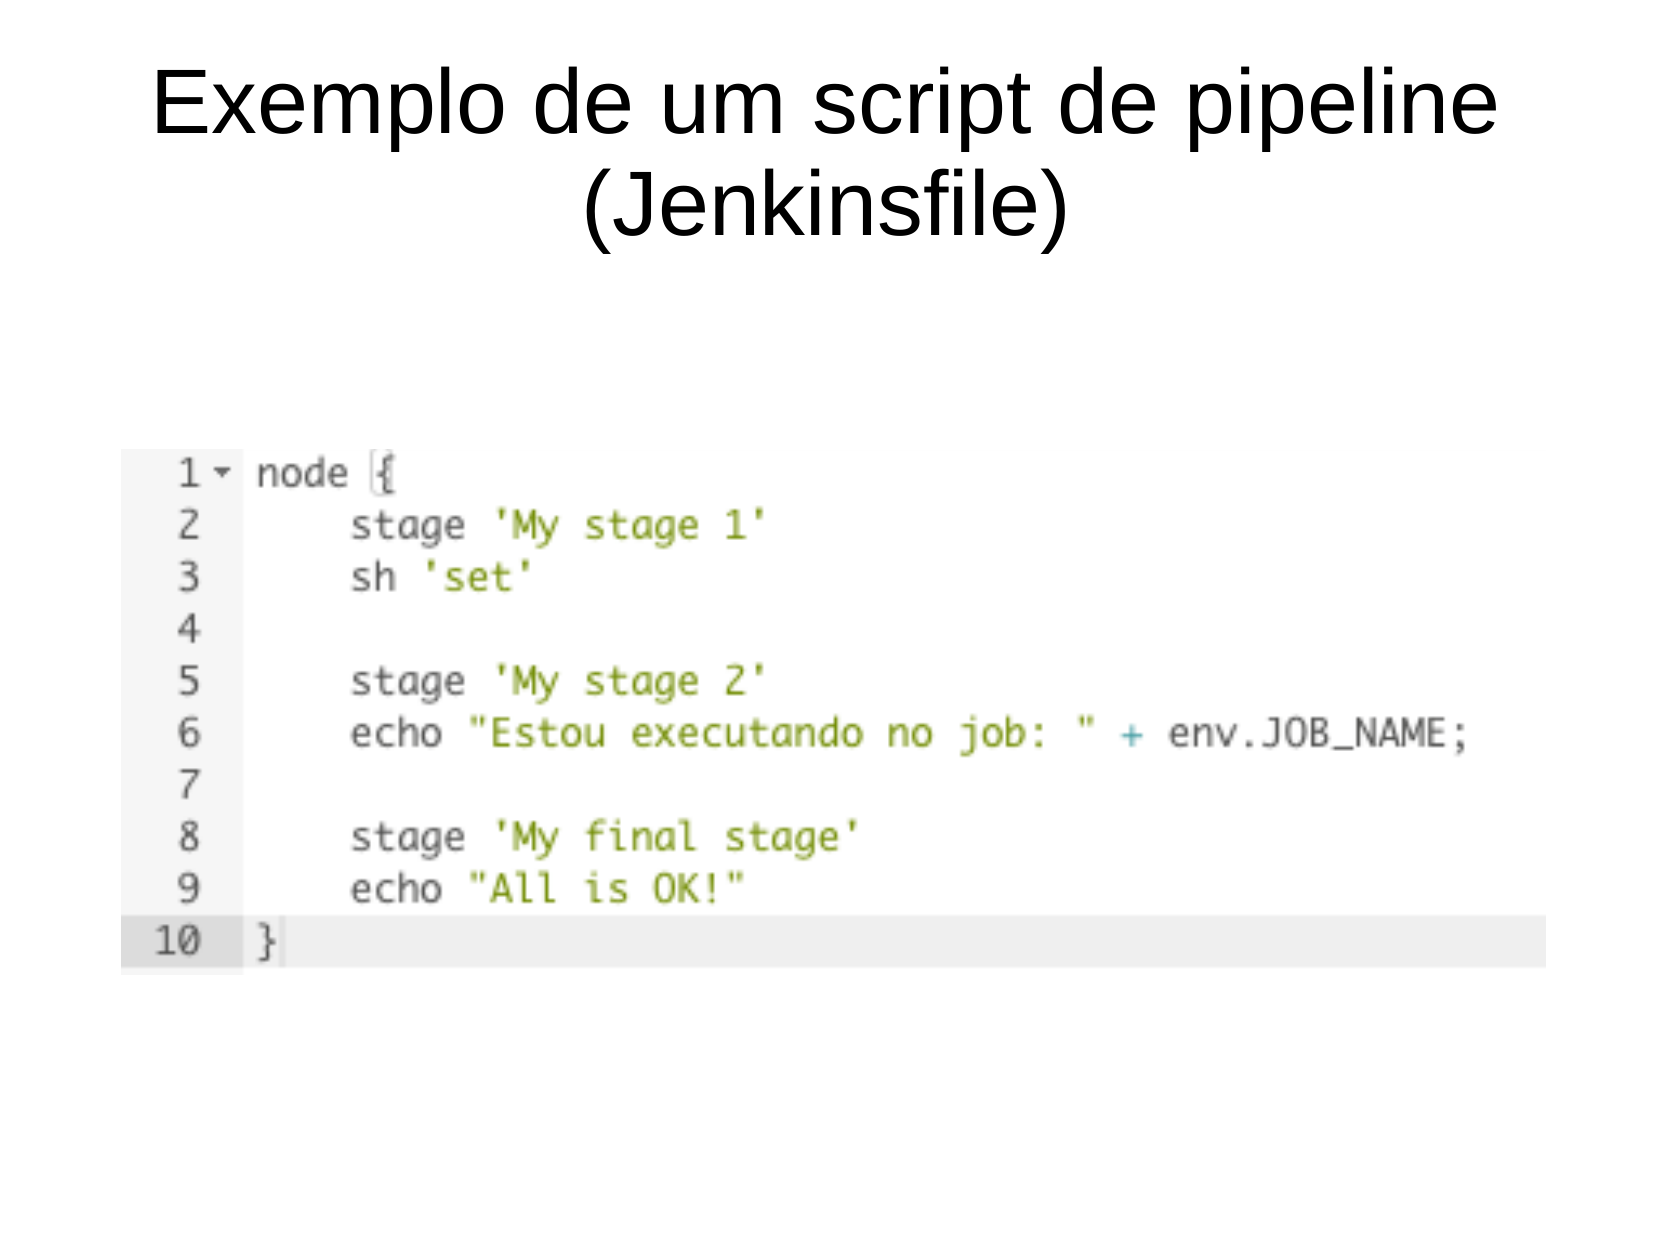

# Exemplo de um script de pipeline (Jenkinsfile)